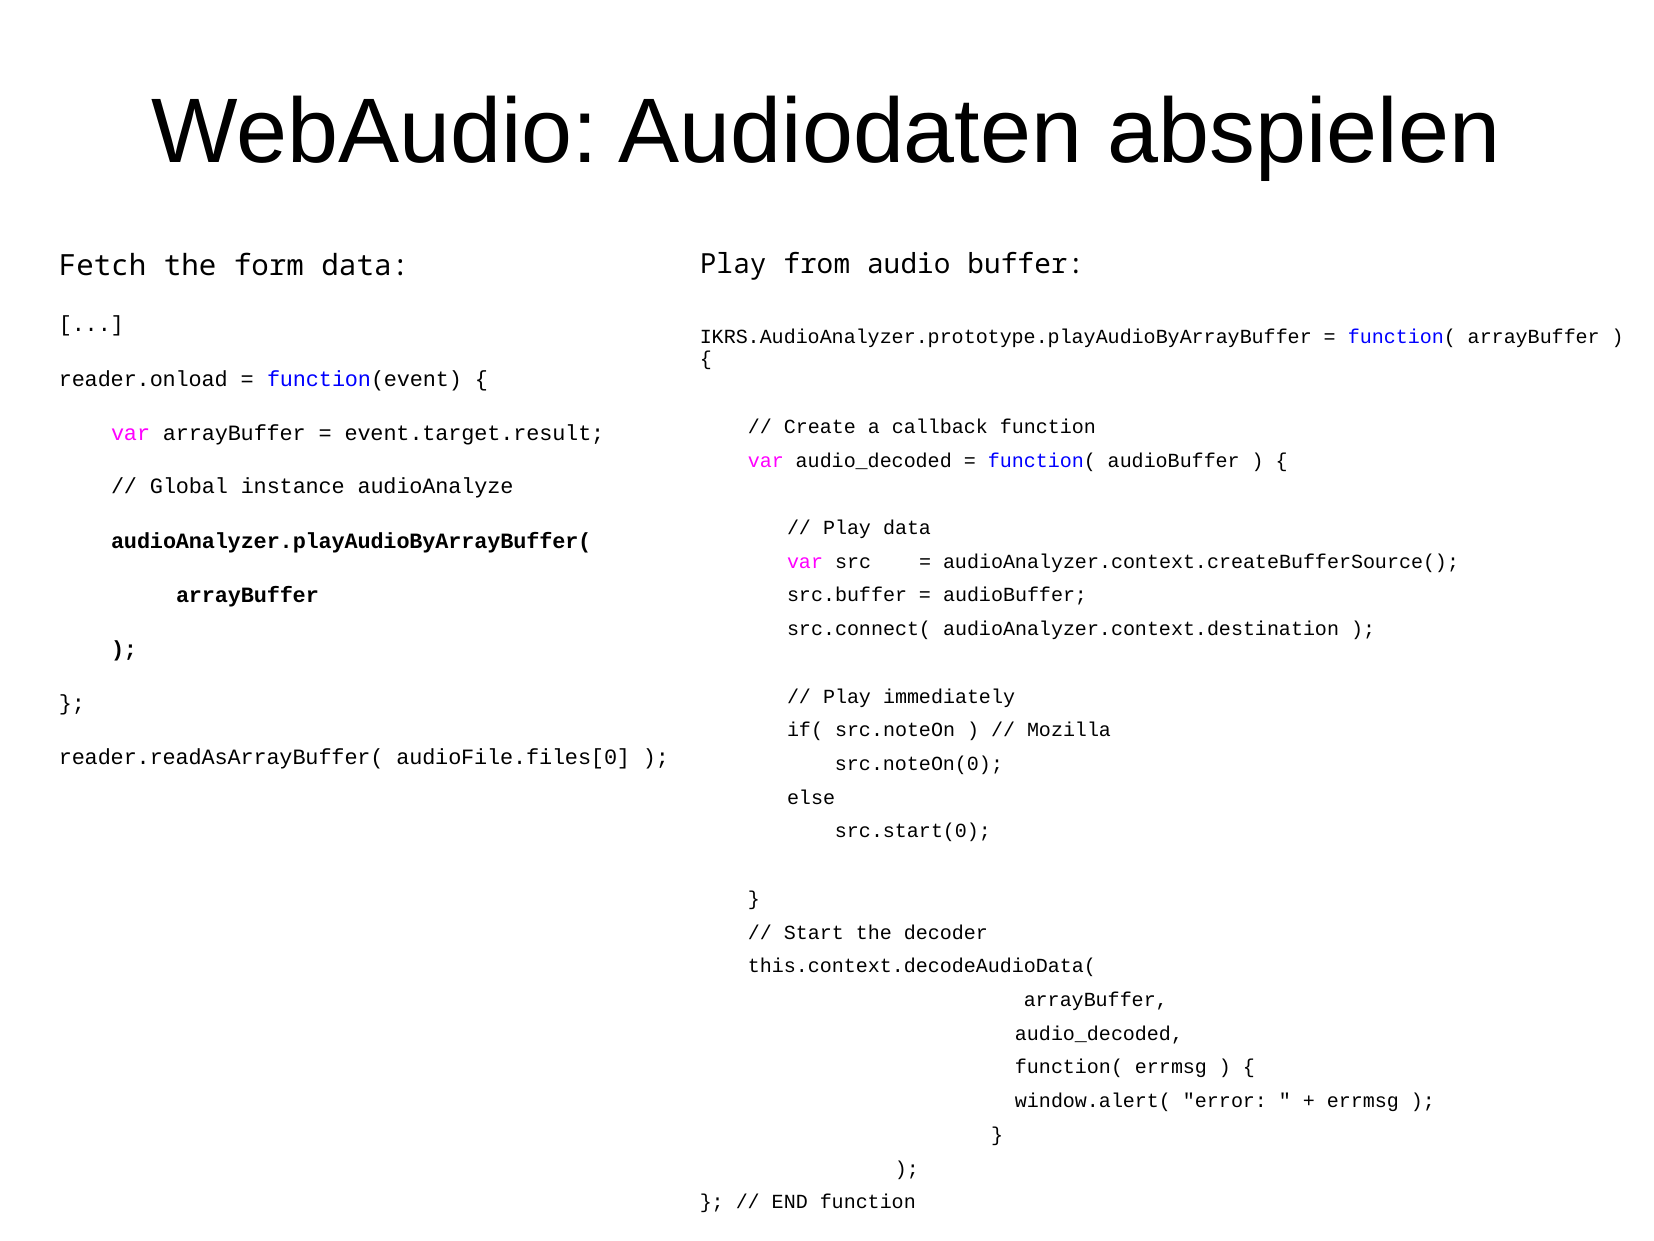

# WebAudio: Audiodaten abspielen
Play from audio buffer:
IKRS.AudioAnalyzer.prototype.playAudioByArrayBuffer = function( arrayBuffer ) {
 // Create a callback function
 var audio_decoded = function( audioBuffer ) {
	 // Play data
	 var src = audioAnalyzer.context.createBufferSource();
	 src.buffer = audioBuffer;
	 src.connect( audioAnalyzer.context.destination );
	 // Play immediately
	 if( src.noteOn ) // Mozilla
		 src.noteOn(0);
	 else
		 src.start(0);
 }
 // Start the decoder
 this.context.decodeAudioData(
 arrayBuffer,
				 audio_decoded,
				 function( errmsg ) {
		 window.alert( "error: " + errmsg );
	 }
				 );
}; // END function
Fetch the form data:
[...]
reader.onload = function(event) {
 var arrayBuffer = event.target.result;
 // Global instance audioAnalyze
 audioAnalyzer.playAudioByArrayBuffer(
 arrayBuffer
 );
};
reader.readAsArrayBuffer( audioFile.files[0] );